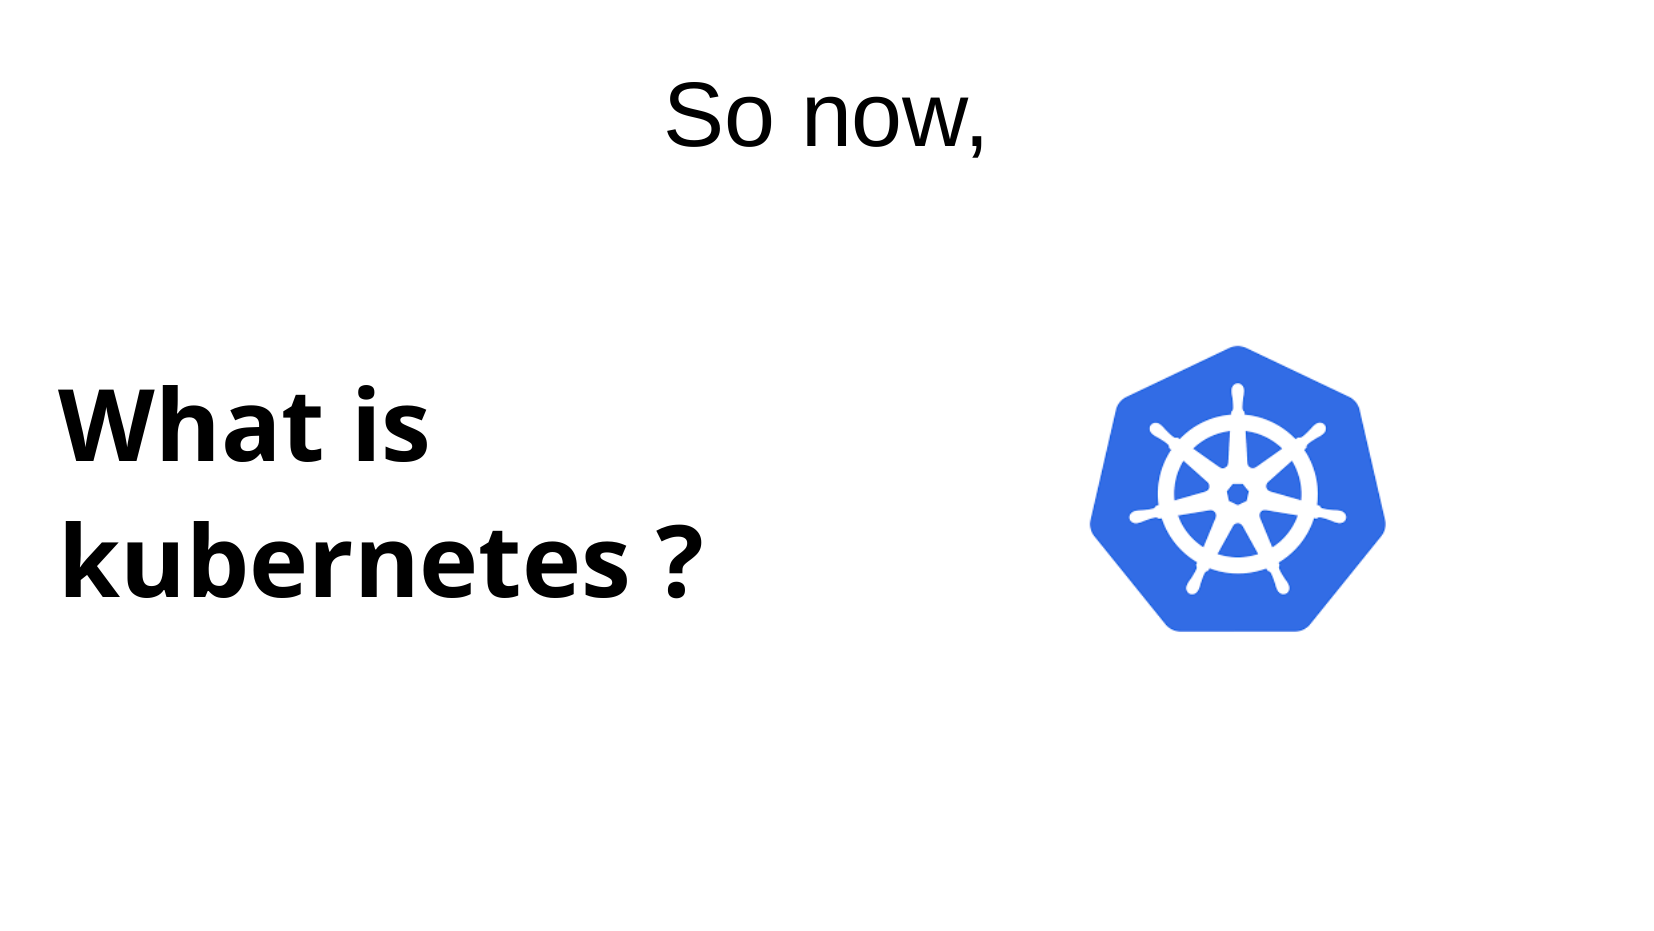

# So now,
What is kubernetes ?